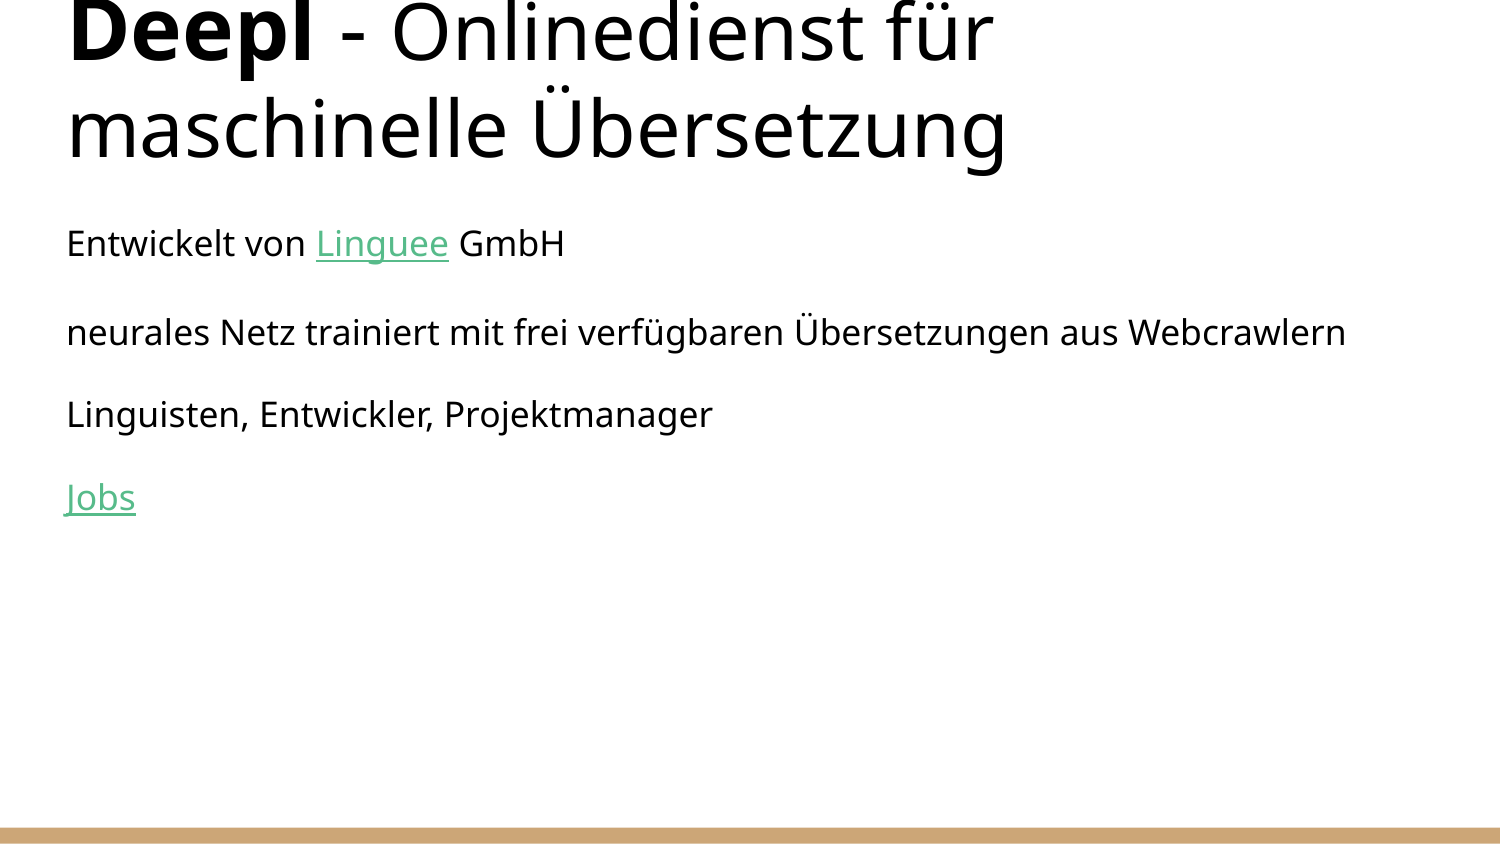

# Deepl - Onlinedienst für maschinelle Übersetzung
Entwickelt von Linguee GmbH
neurales Netz trainiert mit frei verfügbaren Übersetzungen aus Webcrawlern
Linguisten, Entwickler, Projektmanager
Jobs